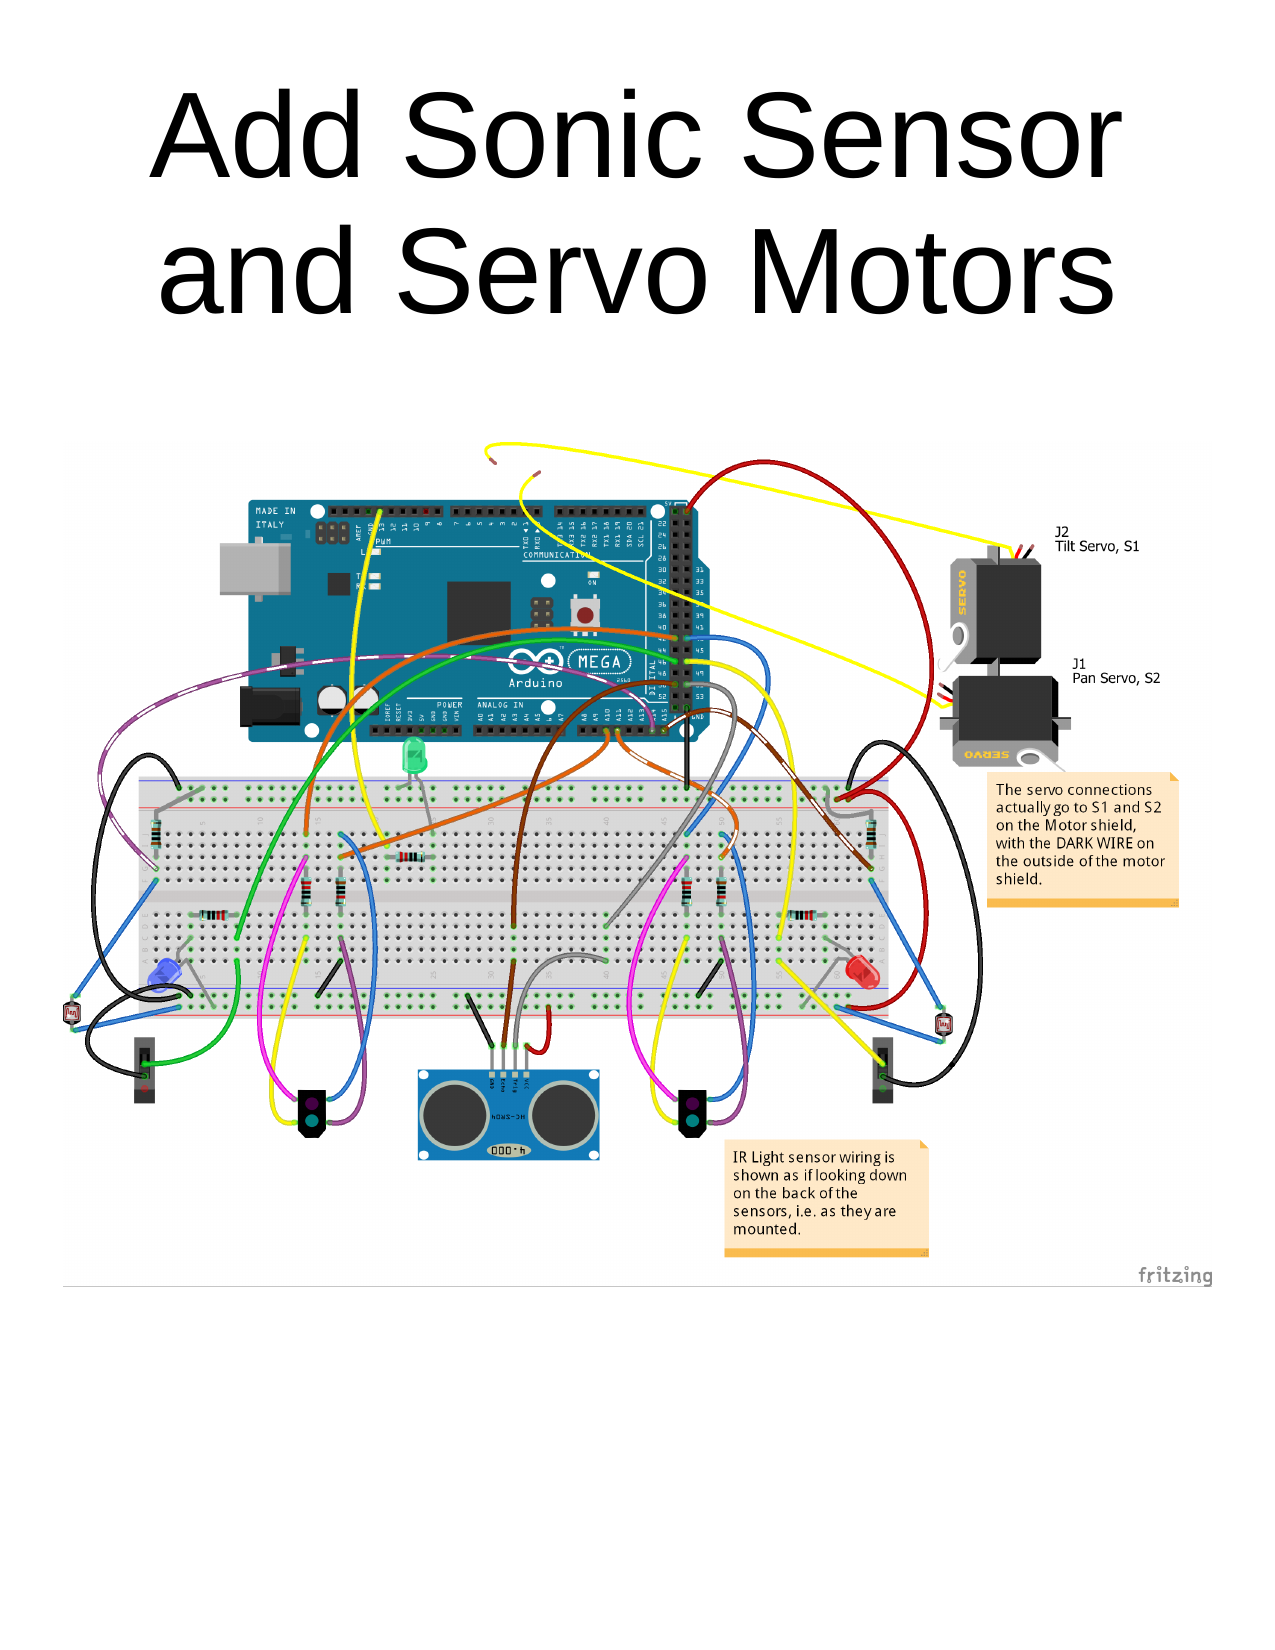

# Add Sonic Sensor and Servo Motors